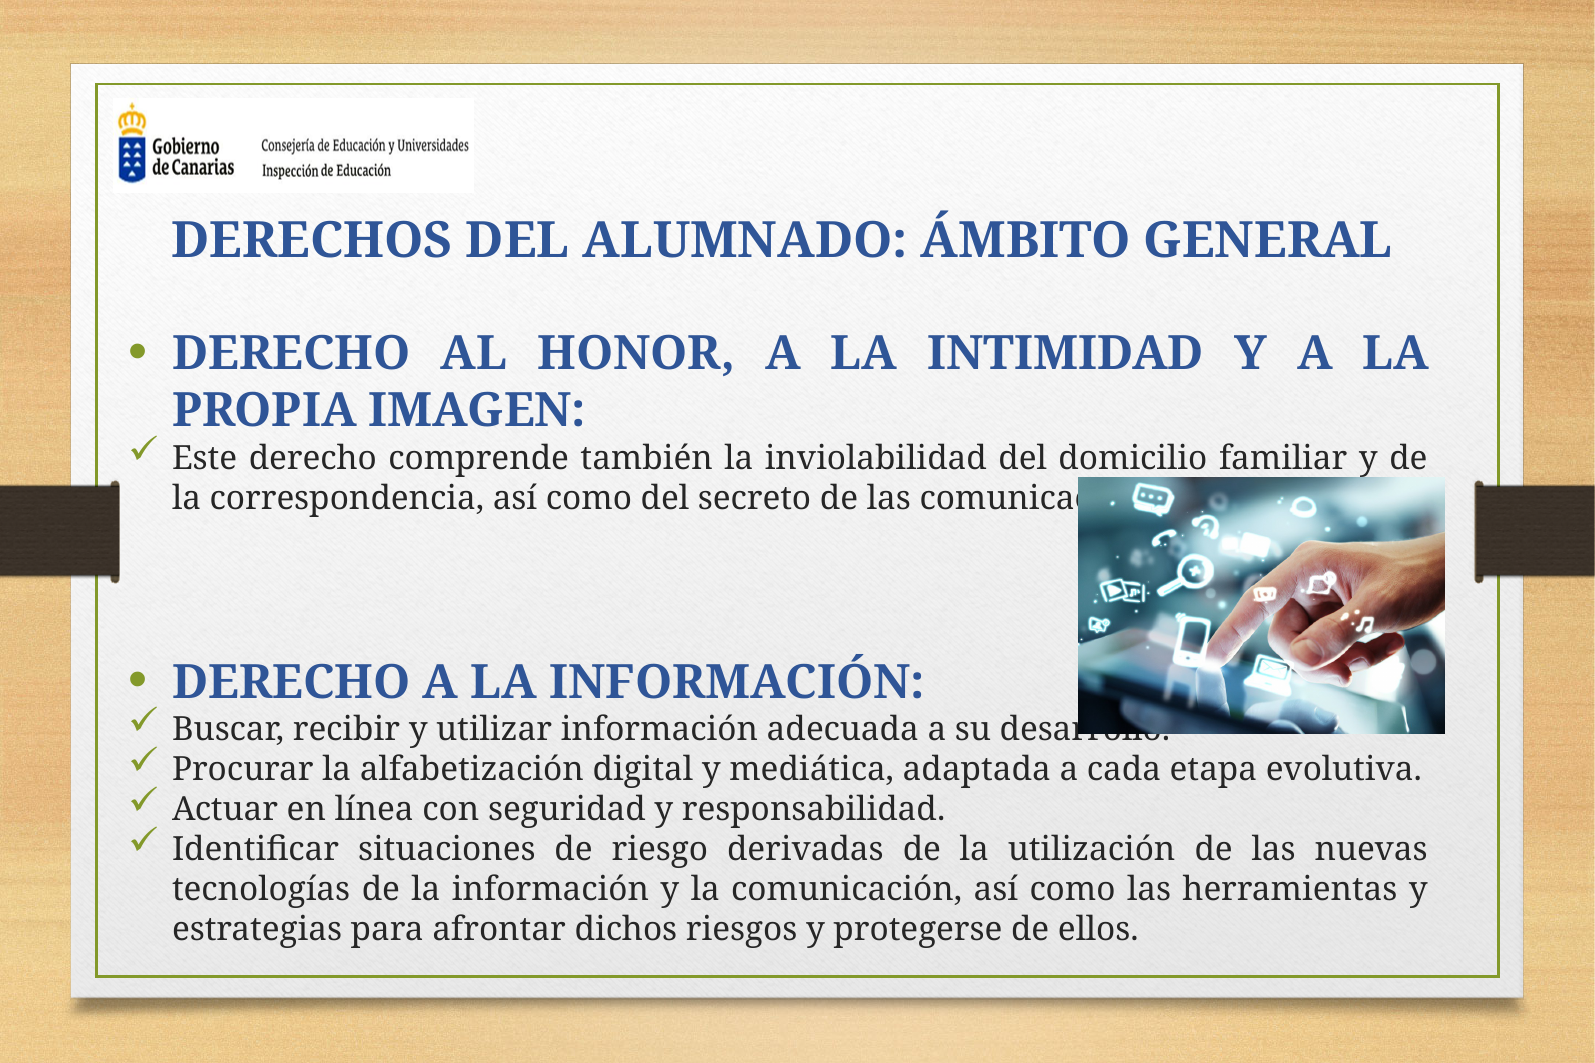

DERECHOS DEL ALUMNADO: ÁMBITO GENERAL
DERECHO AL HONOR, A LA INTIMIDAD Y A LA PROPIA IMAGEN:
Este derecho comprende también la inviolabilidad del domicilio familiar y de la correspondencia, así como del secreto de las comunicaciones.
DERECHO A LA INFORMACIÓN:
Buscar, recibir y utilizar información adecuada a su desarrollo.
Procurar la alfabetización digital y mediática, adaptada a cada etapa evolutiva.
Actuar en línea con seguridad y responsabilidad.
Identificar situaciones de riesgo derivadas de la utilización de las nuevas tecnologías de la información y la comunicación, así como las herramientas y estrategias para afrontar dichos riesgos y protegerse de ellos.